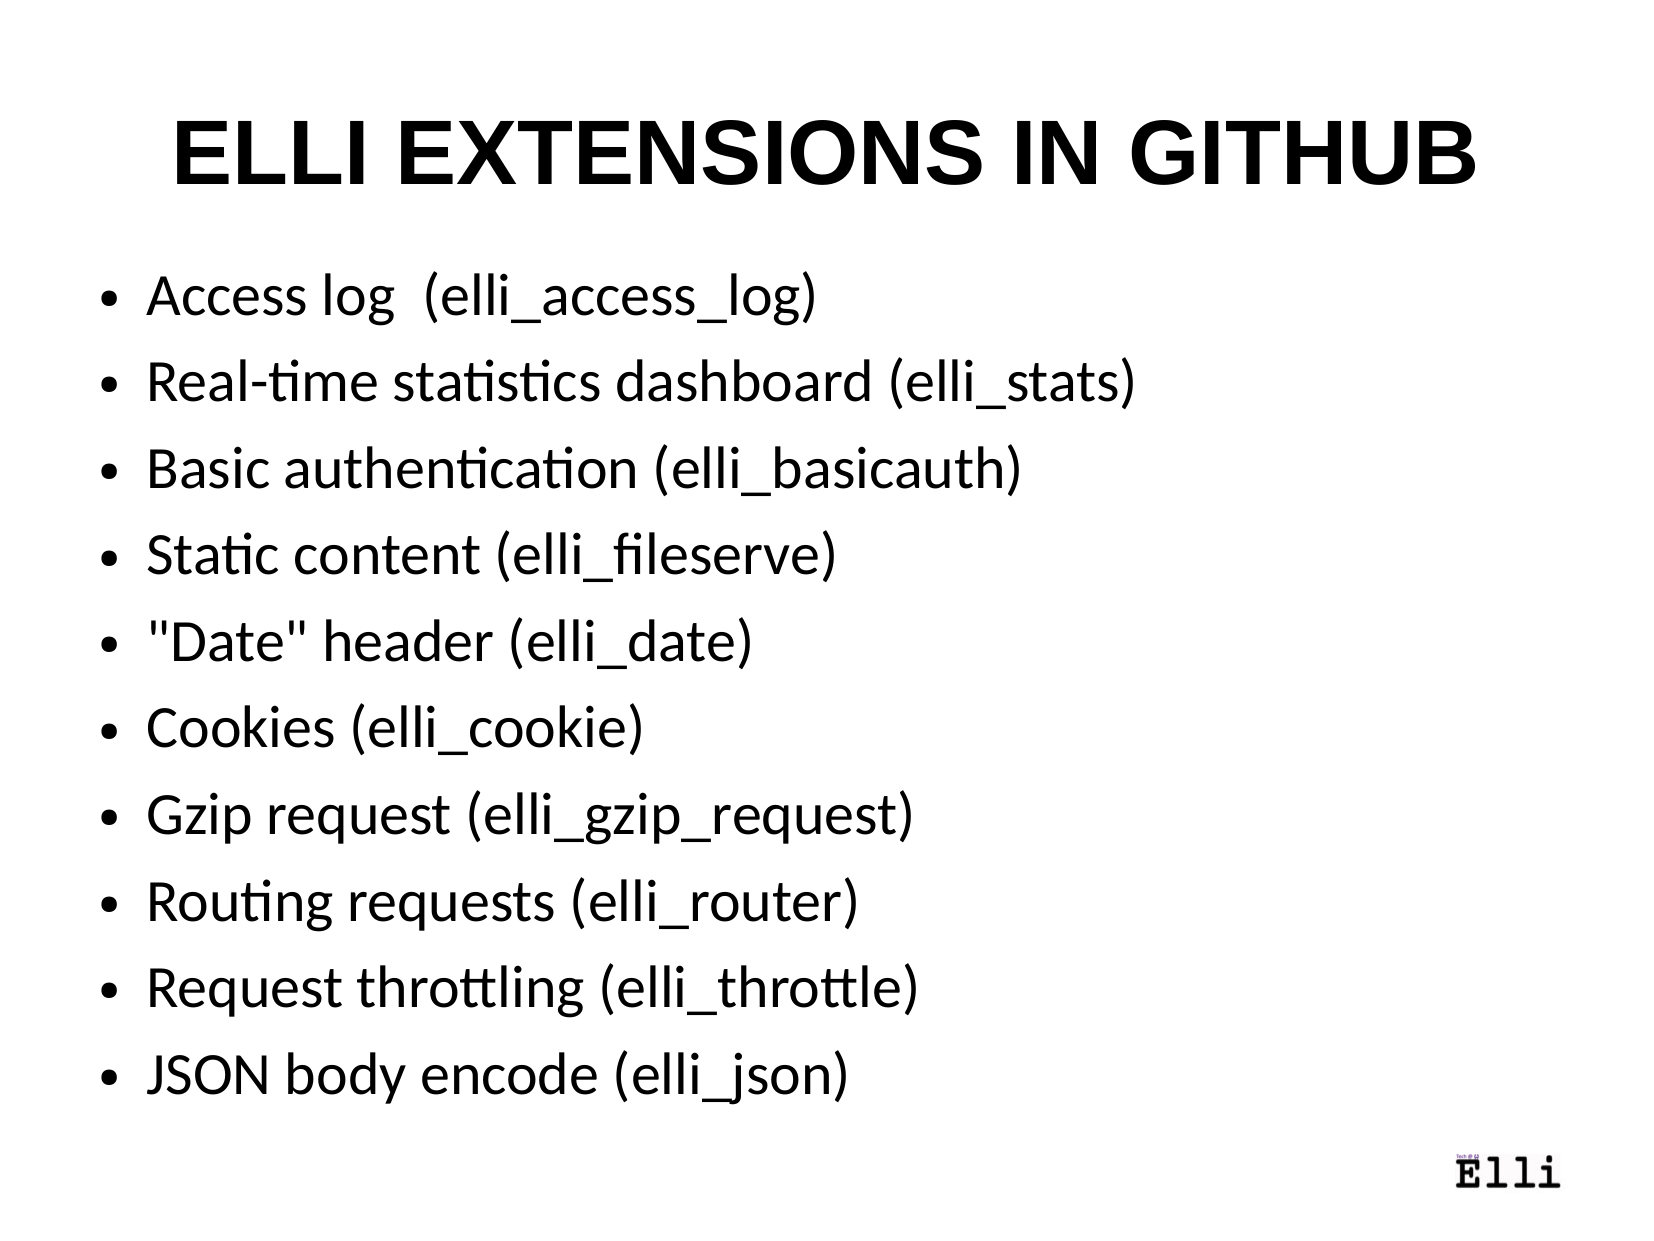

# ELLI EXTENSIONS IN GITHUB
Access log (elli_access_log)
Real-time statistics dashboard (elli_stats)
Basic authentication (elli_basicauth)
Static content (elli_fileserve)
"Date" header (elli_date)
Cookies (elli_cookie)
Gzip request (elli_gzip_request)
Routing requests (elli_router)
Request throttling (elli_throttle)
JSON body encode (elli_json)